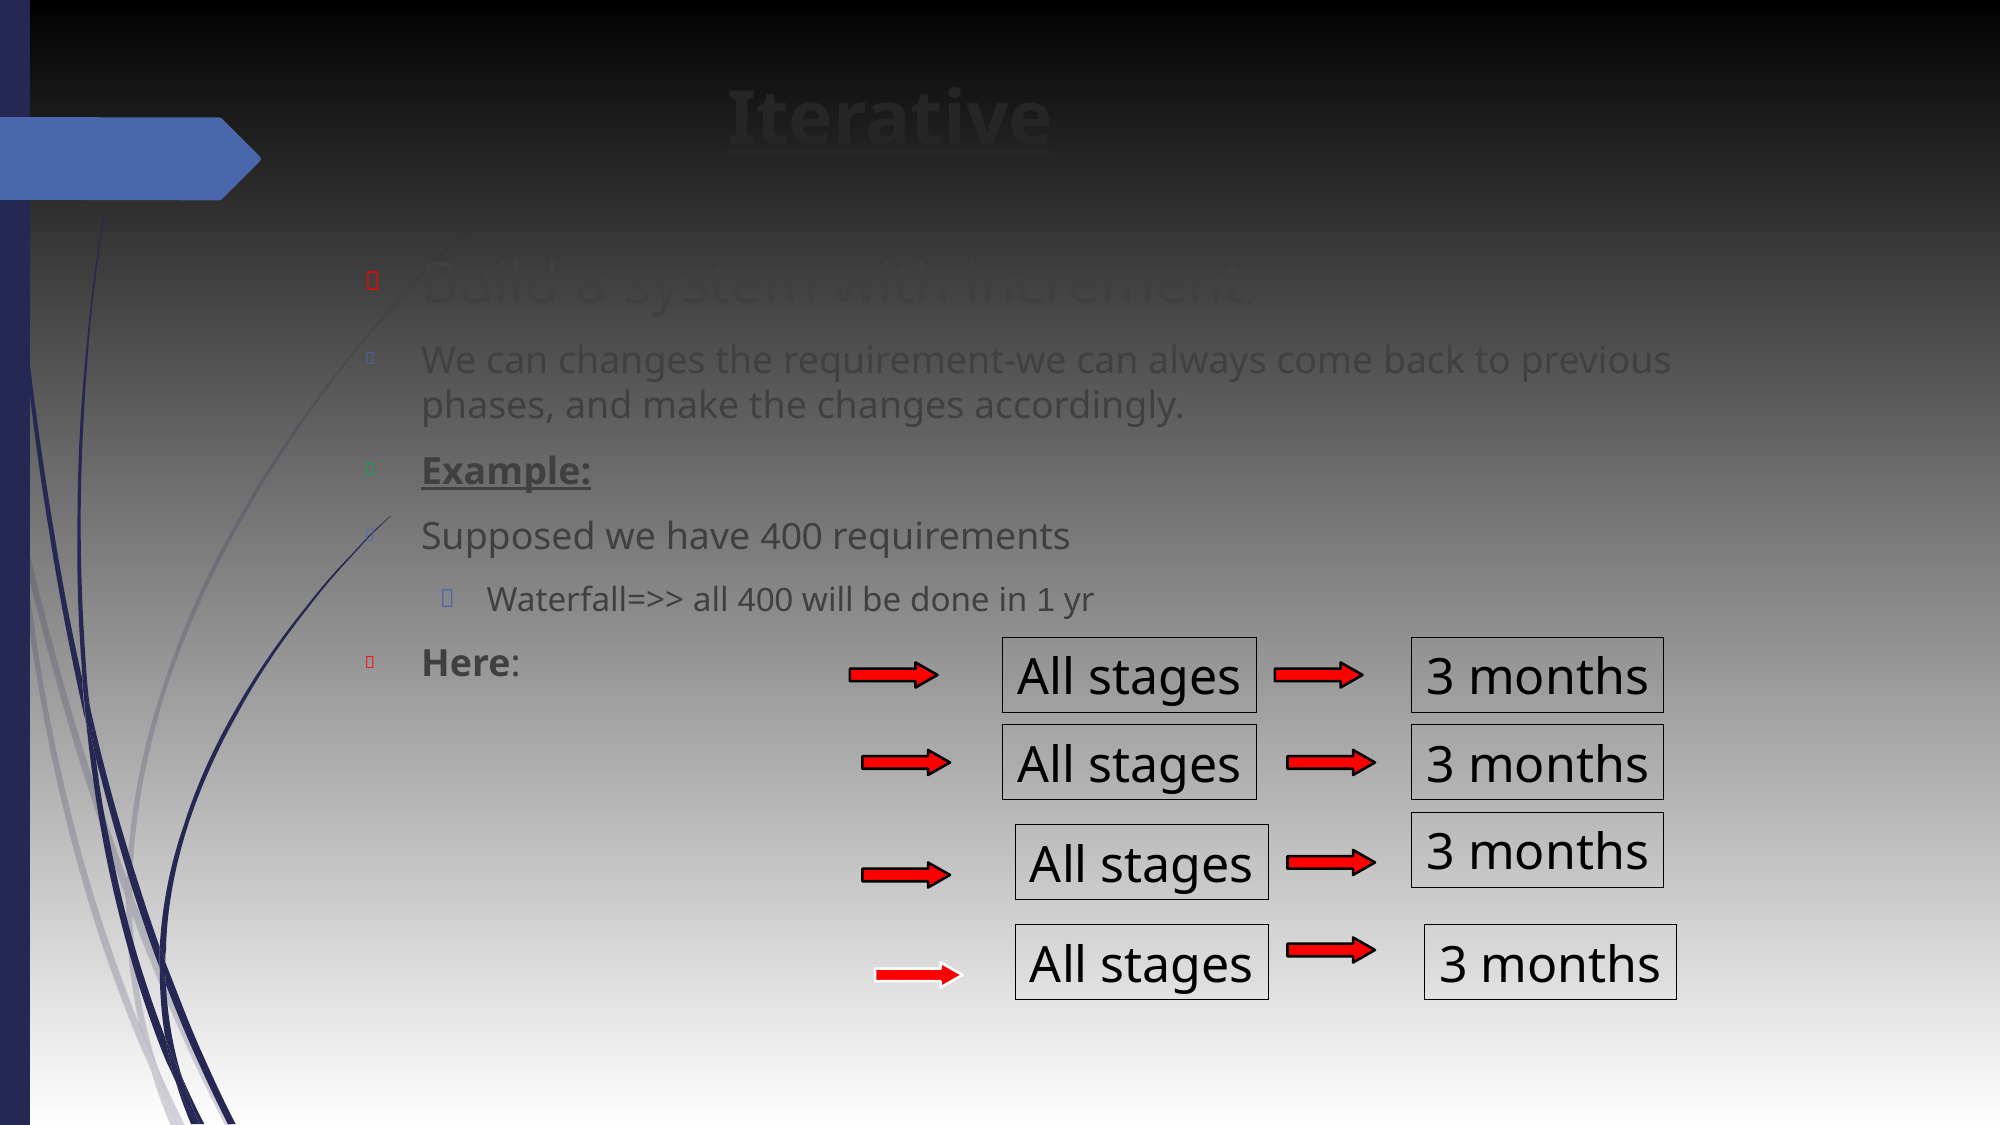

# Iterative
Build a system with increment.
We can changes the requirement-we can always come back to previous phases, and make the changes accordingly.
Example:
Supposed we have 400 requirements
Waterfall=>> all 400 will be done in 1 yr
Here:
400
100
100
100
100
All stages
3 months
All stages
3 months
3 months
All stages
All stages
3 months